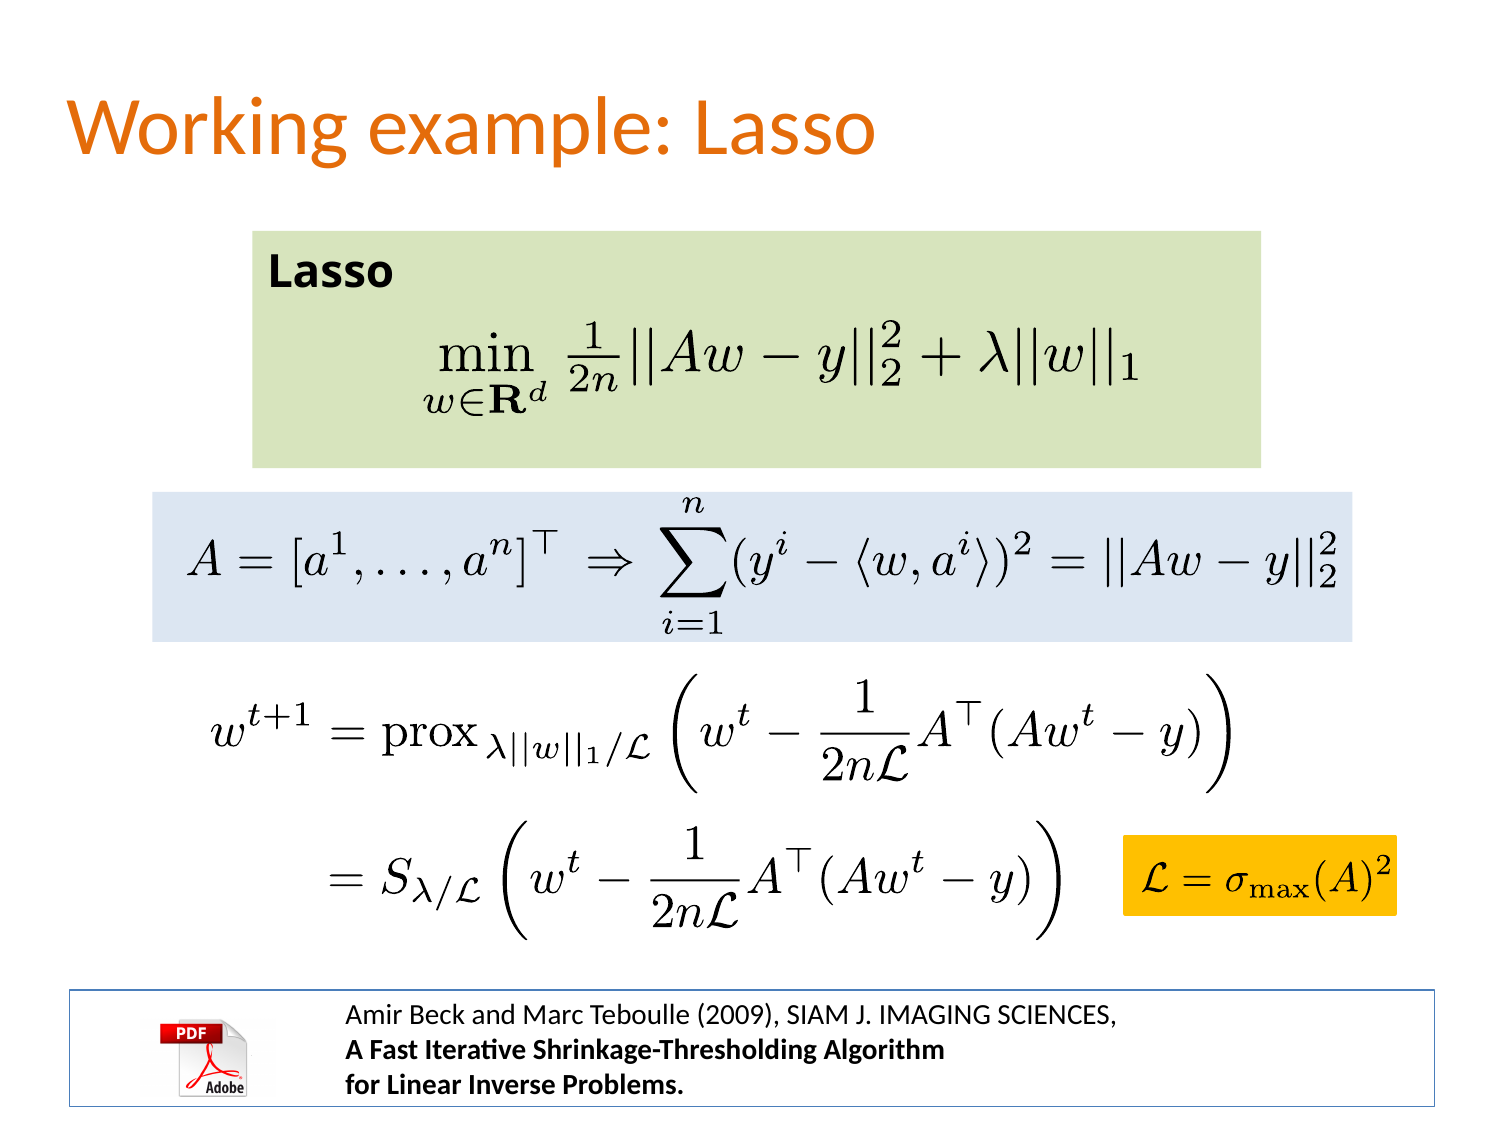

Working example: Lasso
Lasso
Why not keep them separate?
Amir Beck and Marc Teboulle (2009), SIAM J. IMAGING SCIENCES,
A Fast Iterative Shrinkage-Thresholding Algorithm
for Linear Inverse Problems.